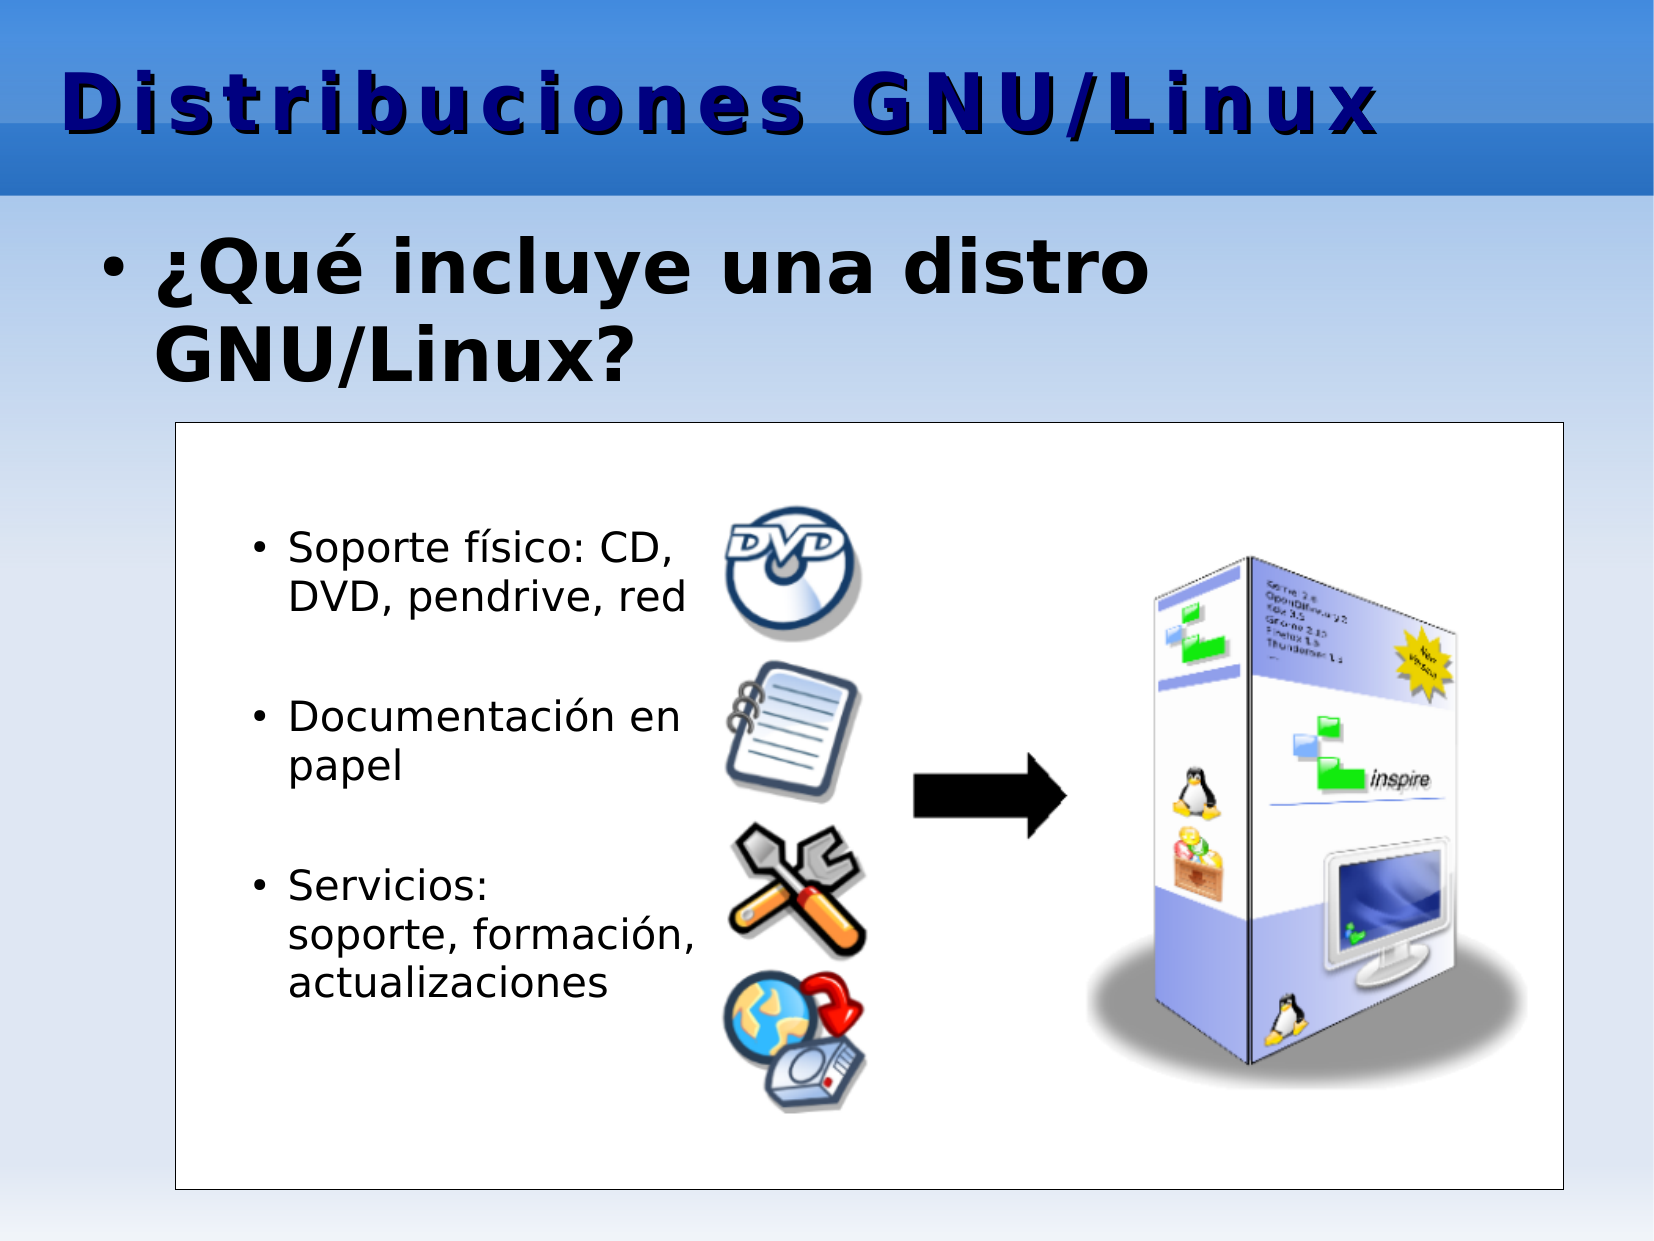

# Distribuciones GNU/Linux
¿Qué incluye una distro GNU/Linux?
Soporte físico: CD,
DVD, pendrive, red
Documentación en
papel
Servicios:
soporte, formación,
actualizaciones